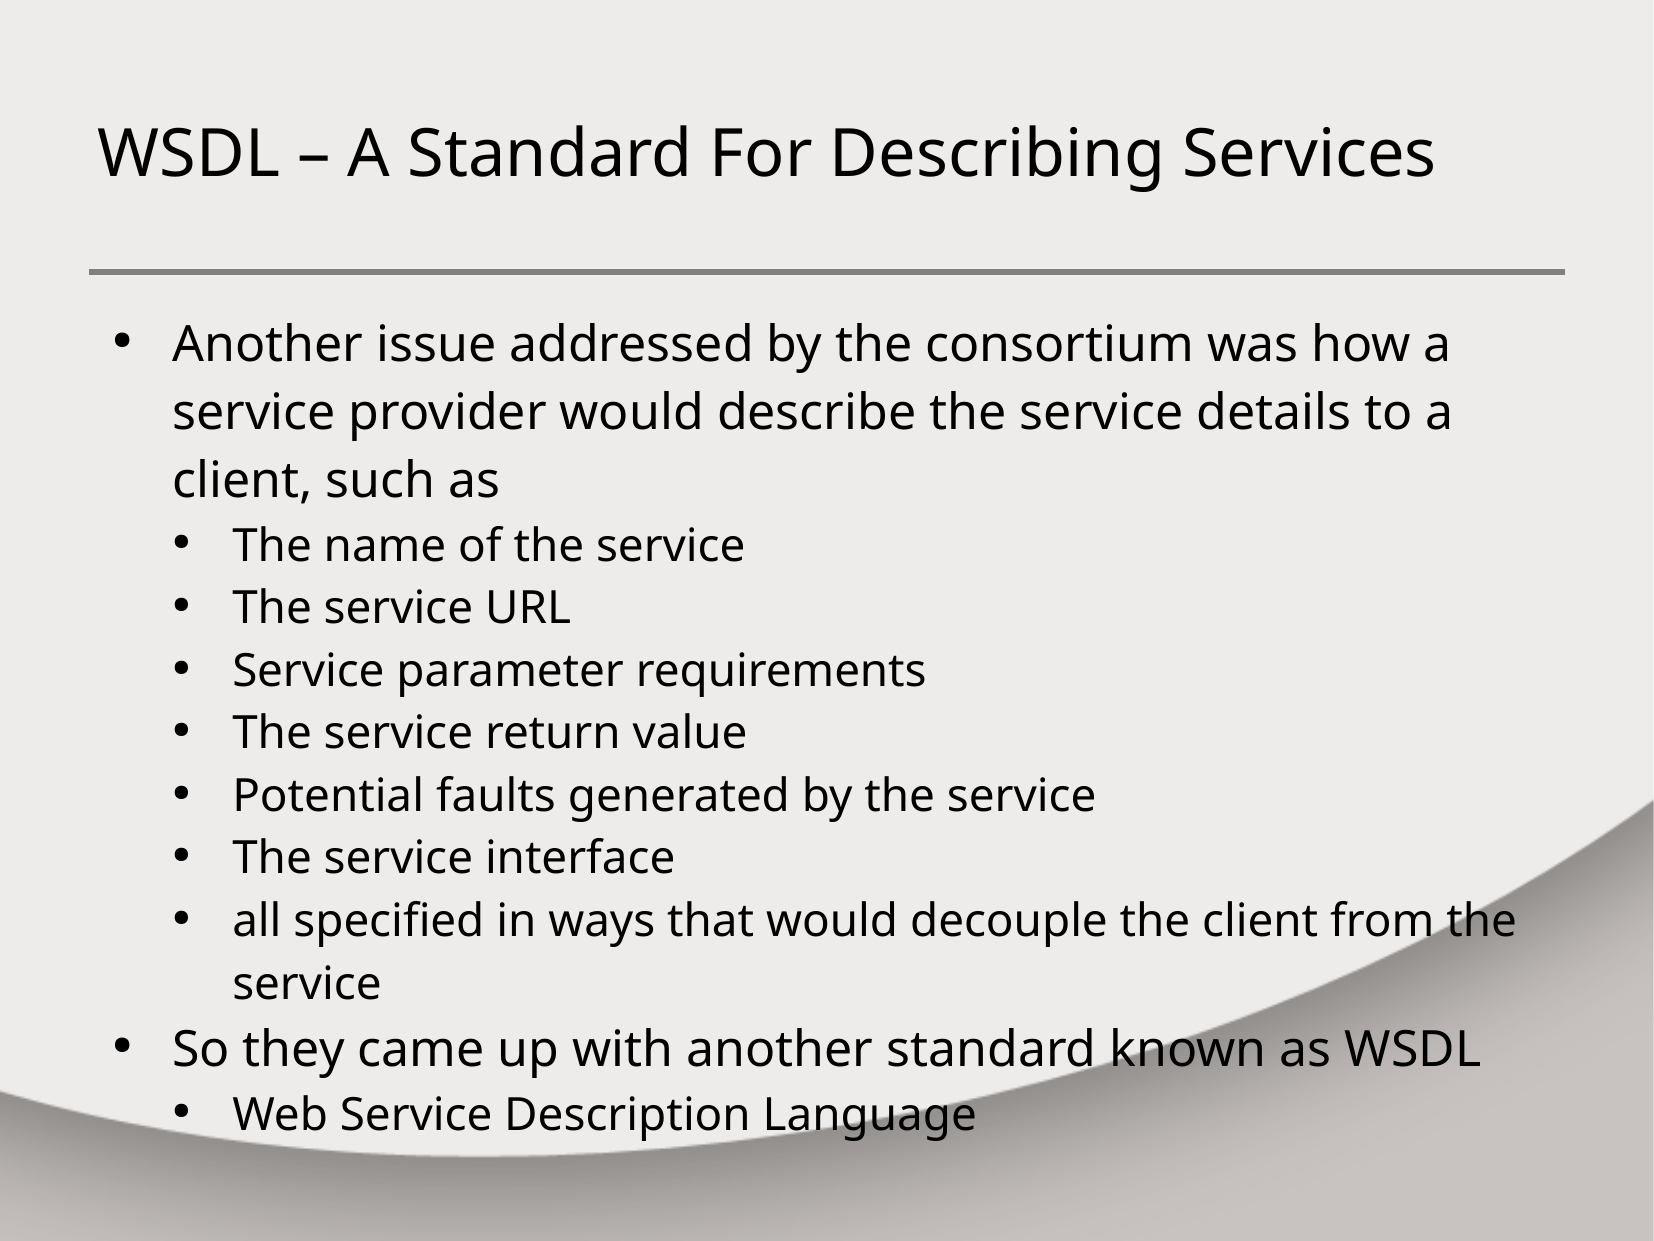

# WSDL – A Standard For Describing Services
Another issue addressed by the consortium was how a service provider would describe the service details to a client, such as
The name of the service
The service URL
Service parameter requirements
The service return value
Potential faults generated by the service
The service interface
all specified in ways that would decouple the client from the service
So they came up with another standard known as WSDL
Web Service Description Language